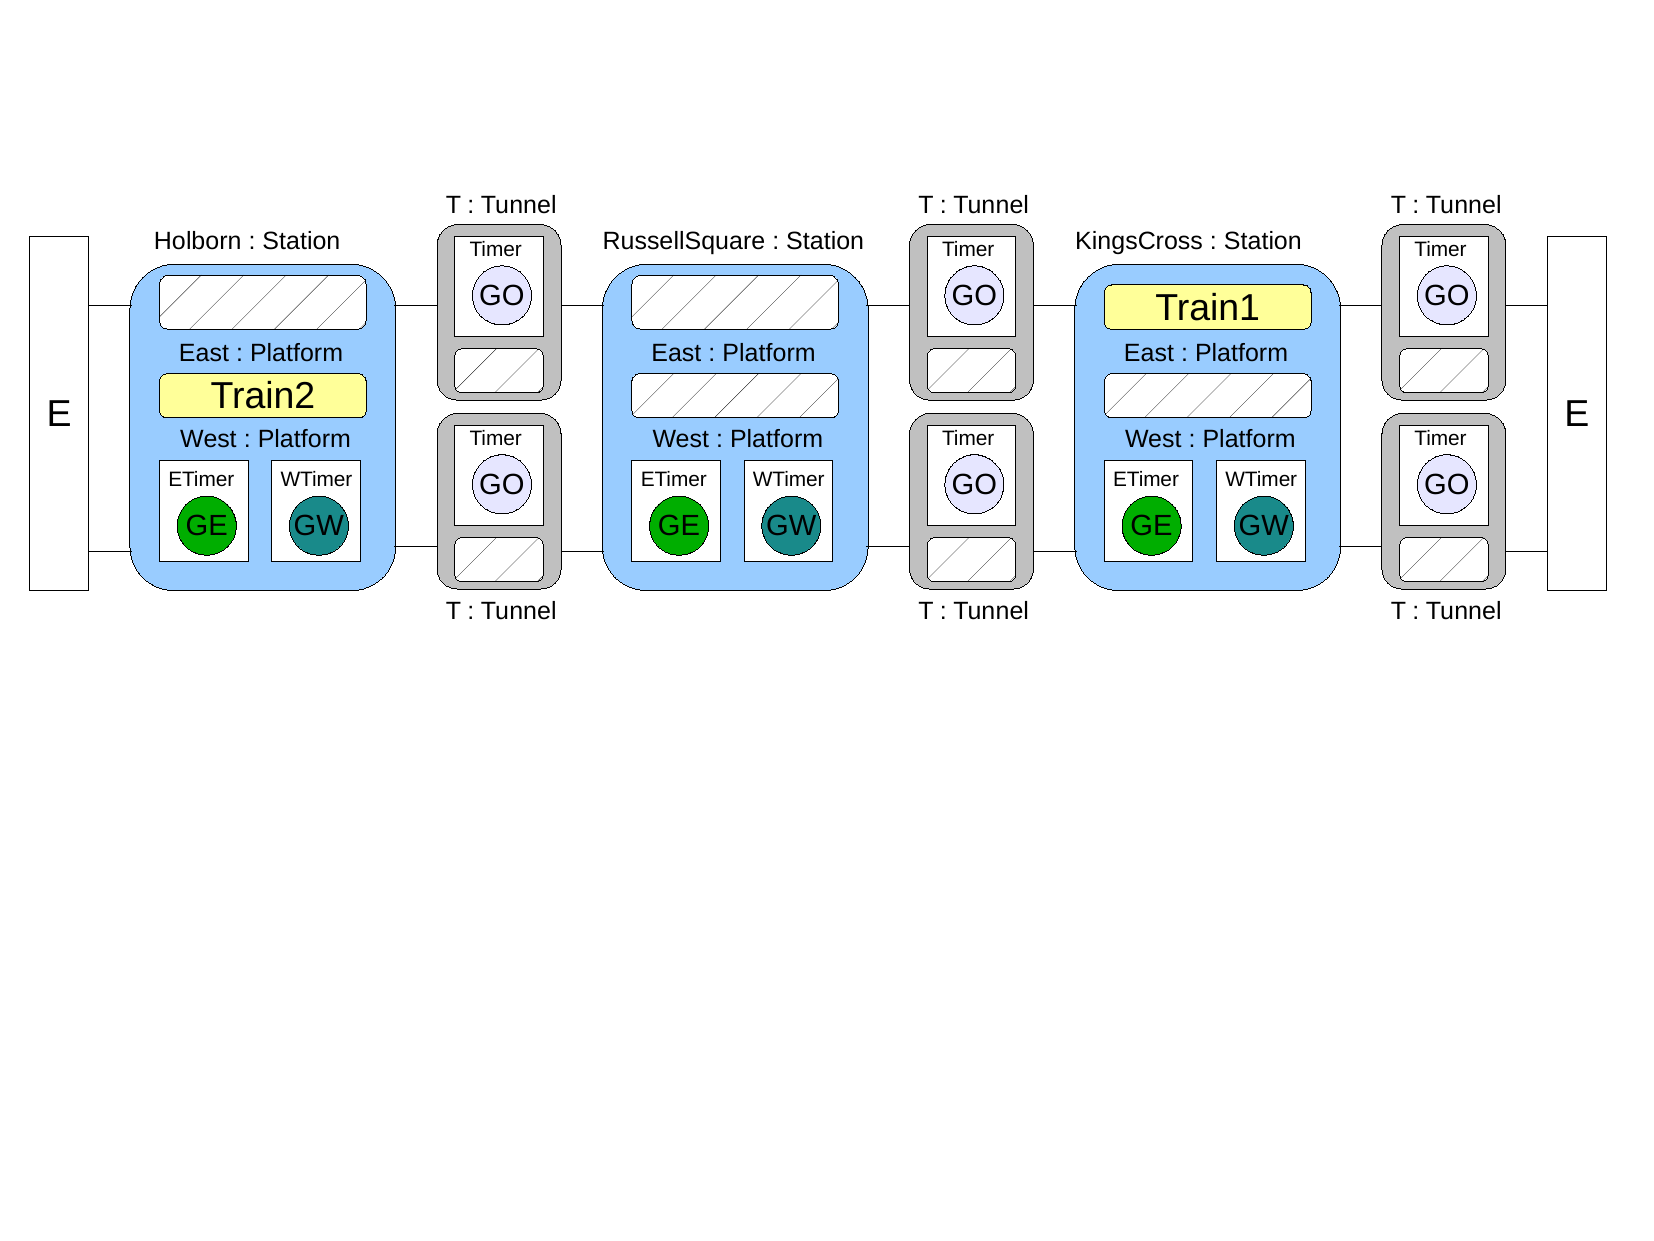

T : Tunnel
T : Tunnel
RussellSquare : Station
Timer
GO
East : Platform
West : Platform
Timer
GO
ETimer
WTimer
GE
GW
T : Tunnel
T : Tunnel
Holborn : Station
KingsCross : Station
Timer
Timer
E
E
GO
GO
Train1
East : Platform
East : Platform
Train2
West : Platform
West : Platform
Timer
Timer
GO
GO
GO
ETimer
ETimer
WTimer
WTimer
GE
GW
GE
GW
T : Tunnel
T : Tunnel